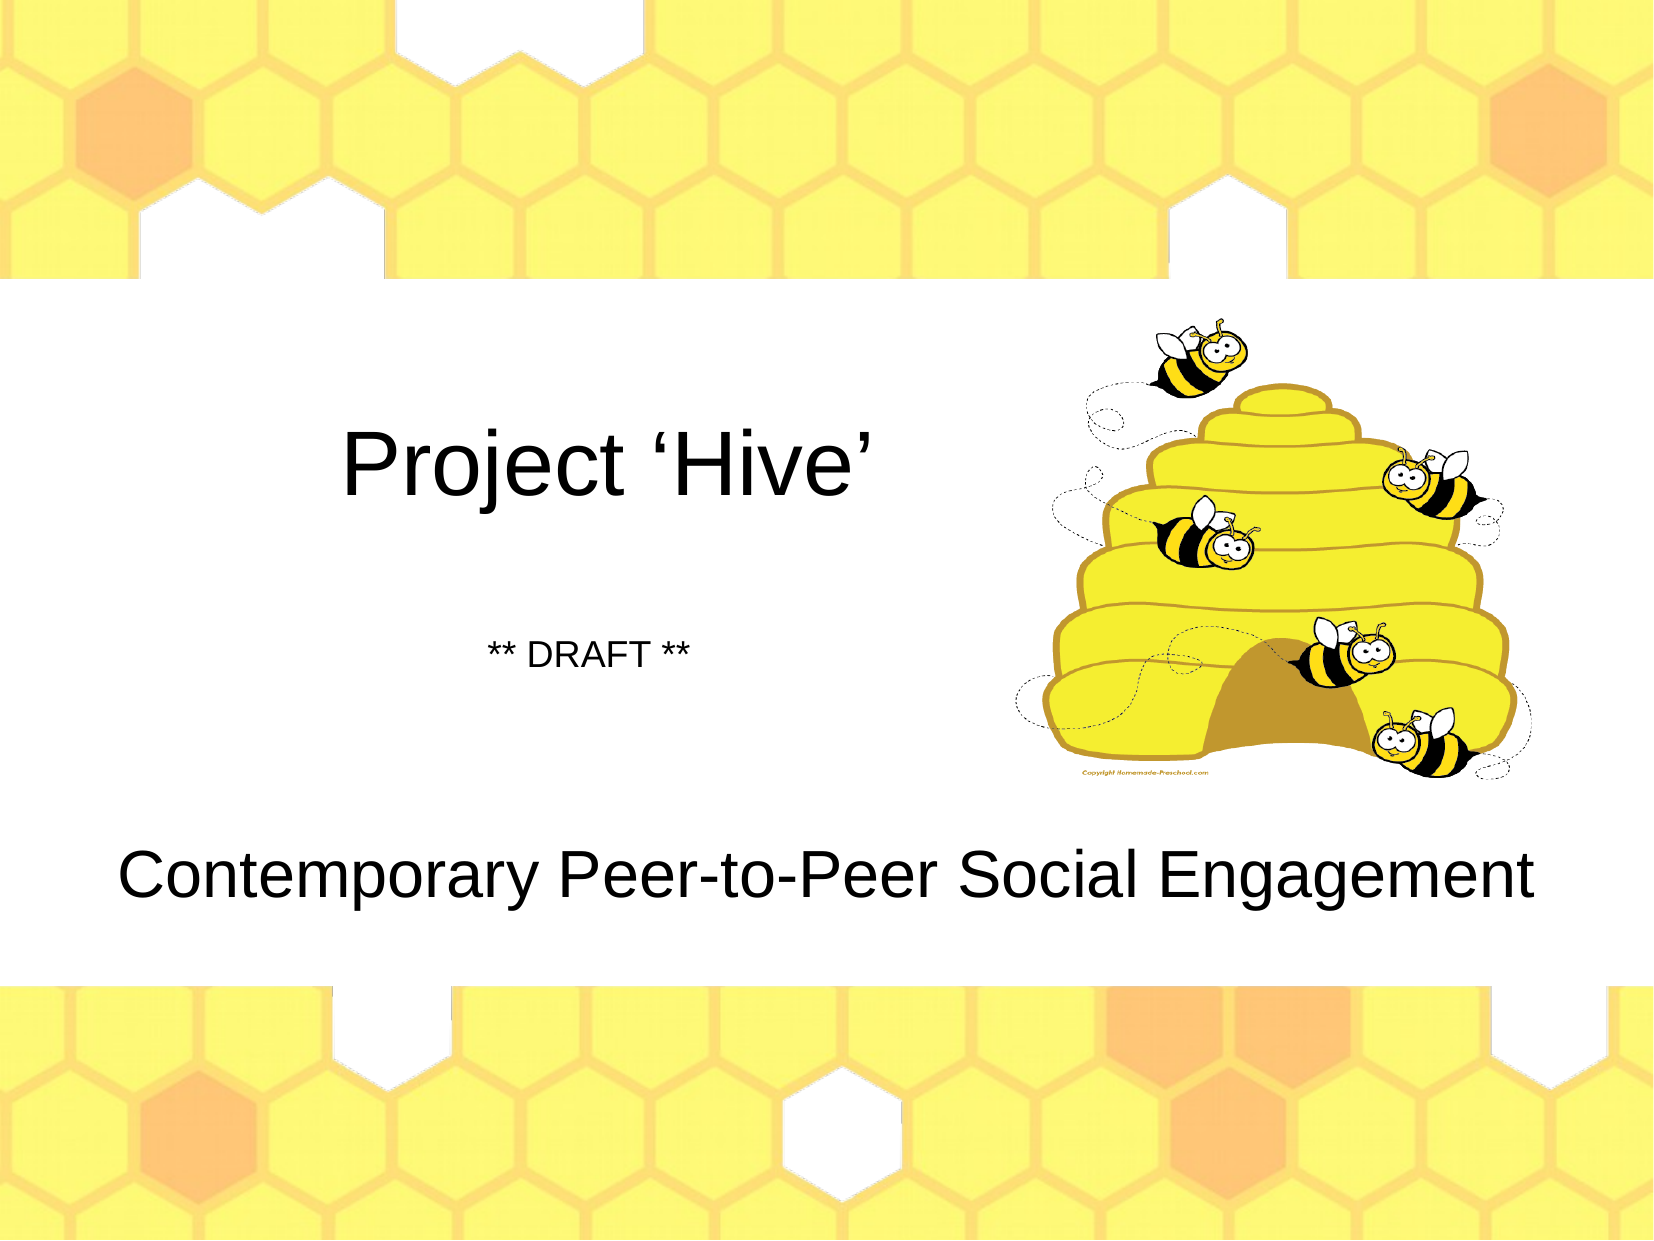

# Project ‘Hive’
** DRAFT **
Contemporary Peer-to-Peer Social Engagement